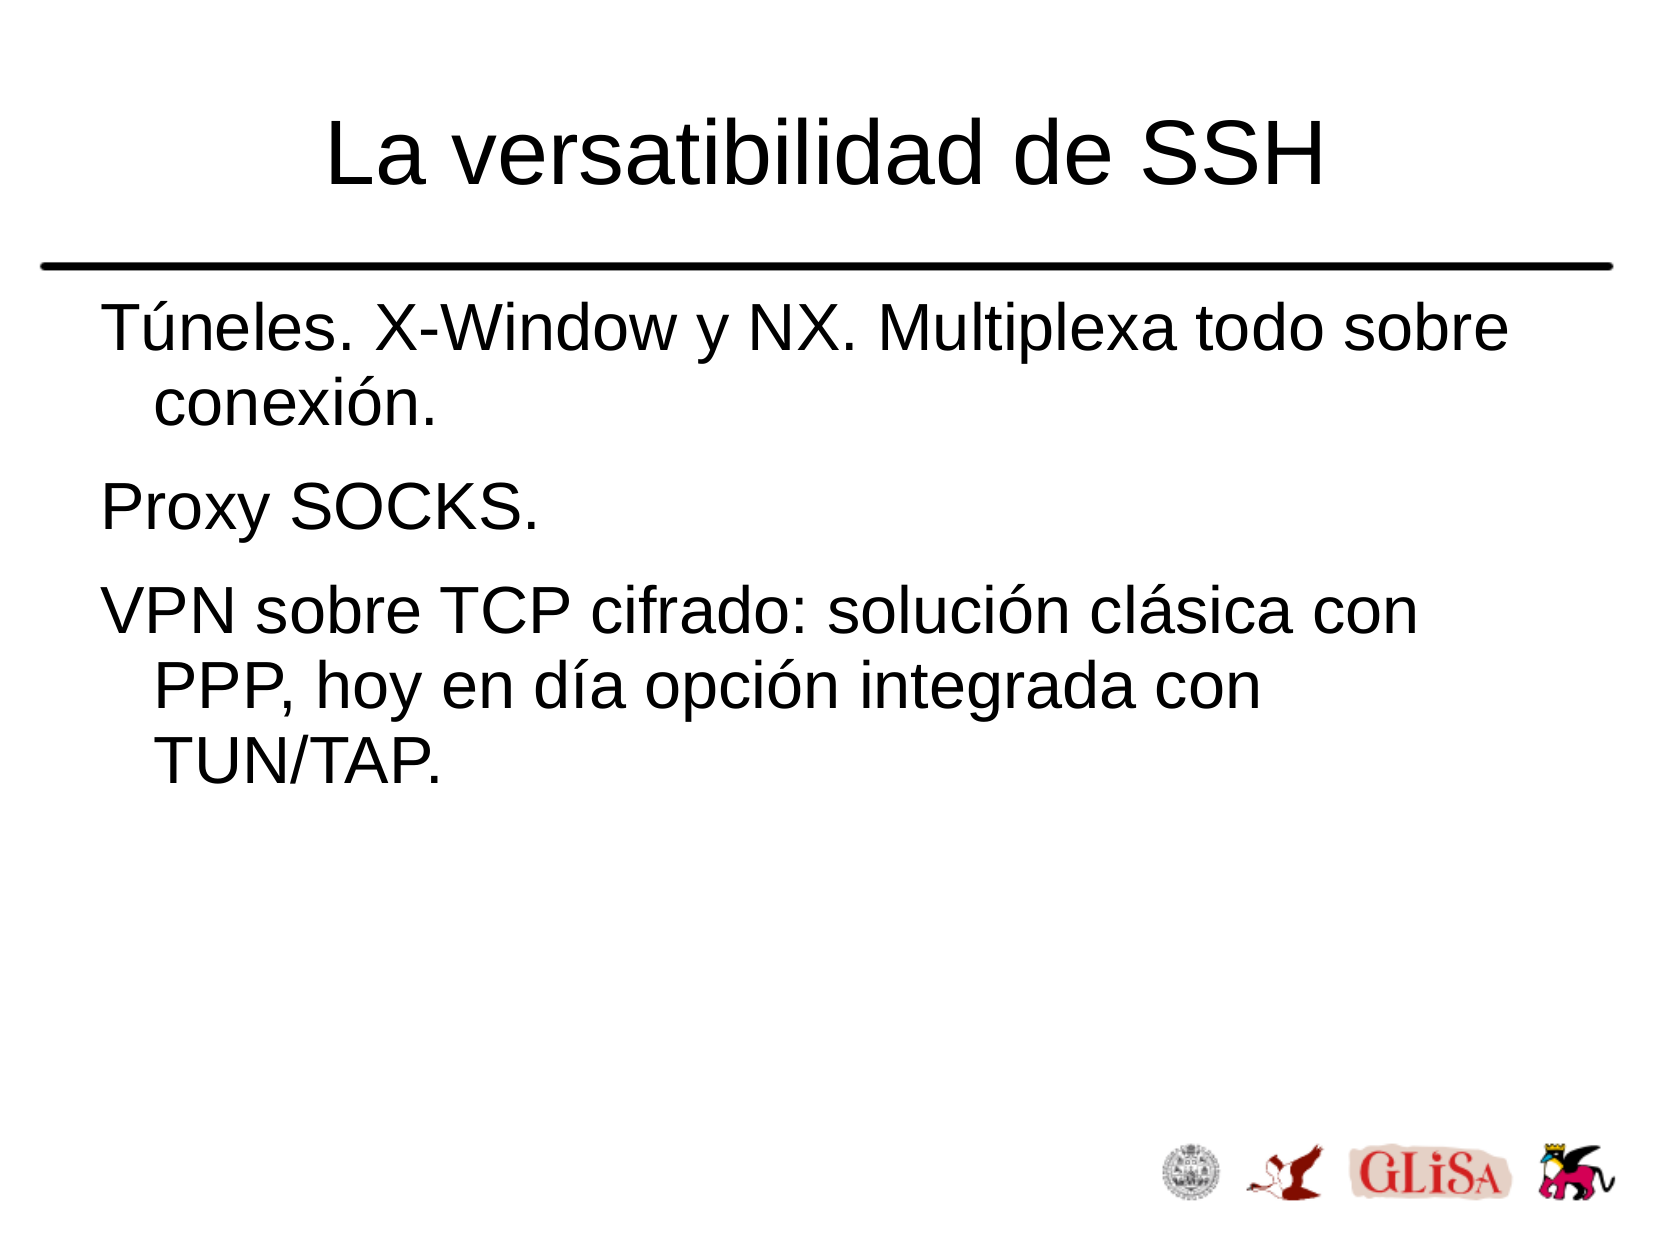

# La versatibilidad de SSH
Túneles. X-Window y NX. Multiplexa todo sobre conexión.
Proxy SOCKS.
VPN sobre TCP cifrado: solución clásica con PPP, hoy en día opción integrada con TUN/TAP.